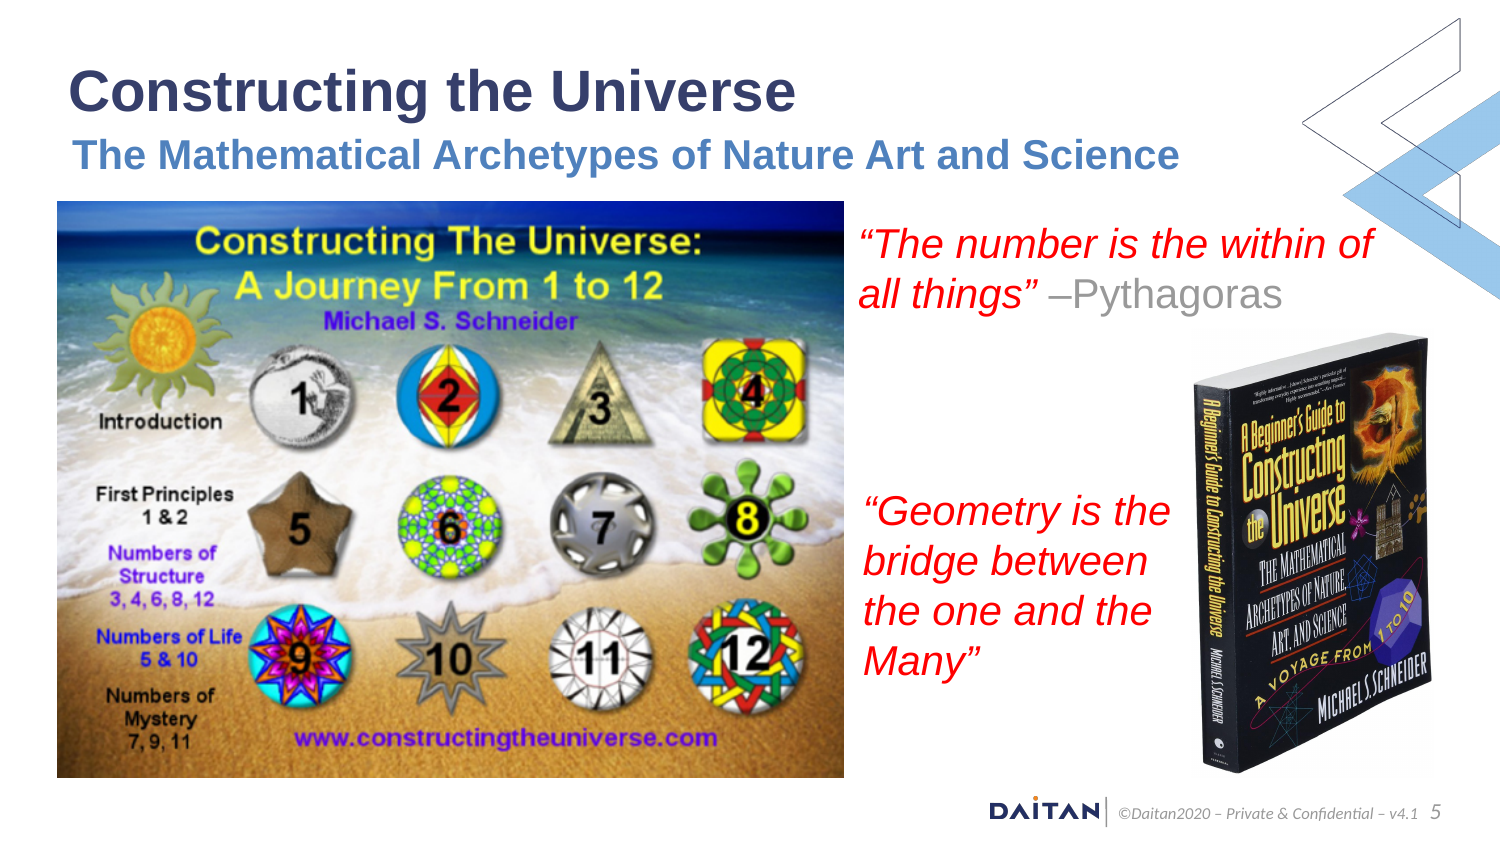

# Constructing the Universe
The Mathematical Archetypes of Nature Art and Science
“The number is the within of all things” –Pythagoras
“Geometry is the bridge between the one and the Many”